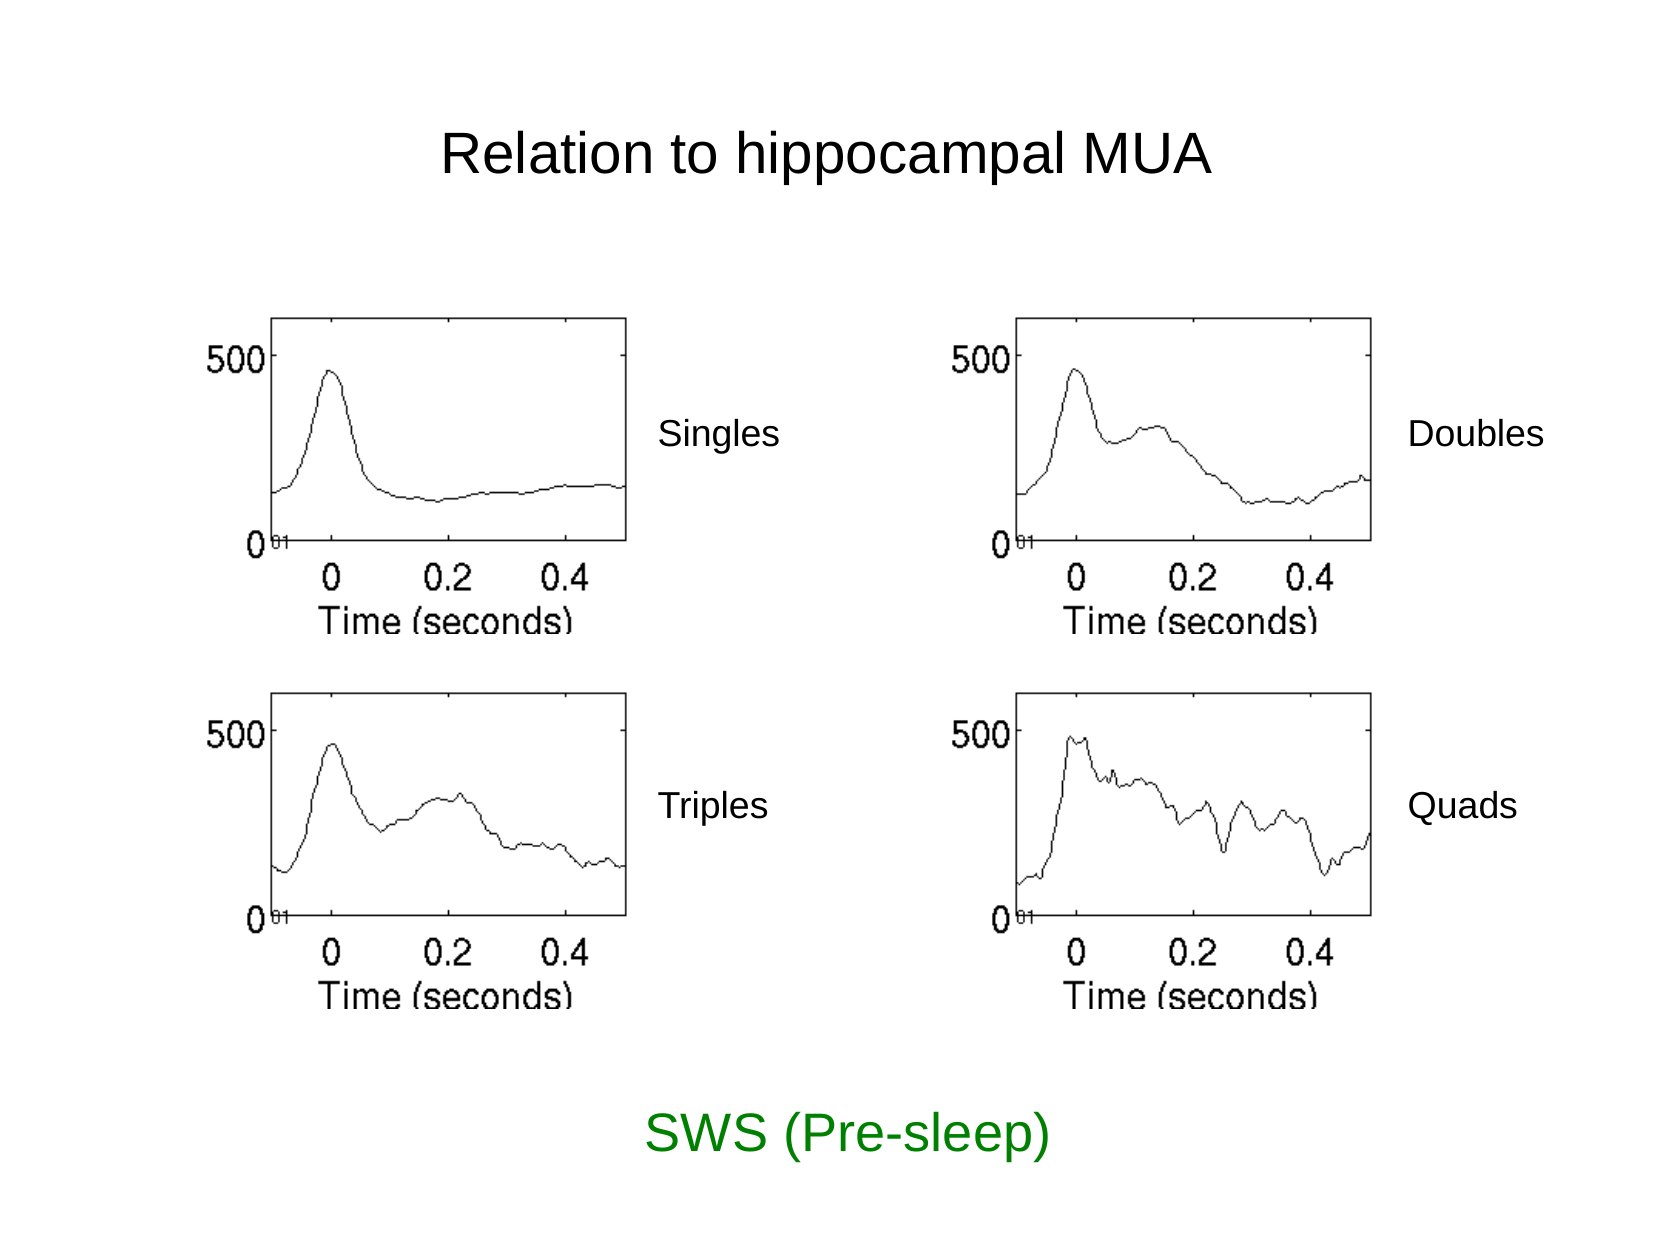

# Relation to hippocampal MUA
Singles
Doubles
Triples
Quads
SWS (Pre-sleep)